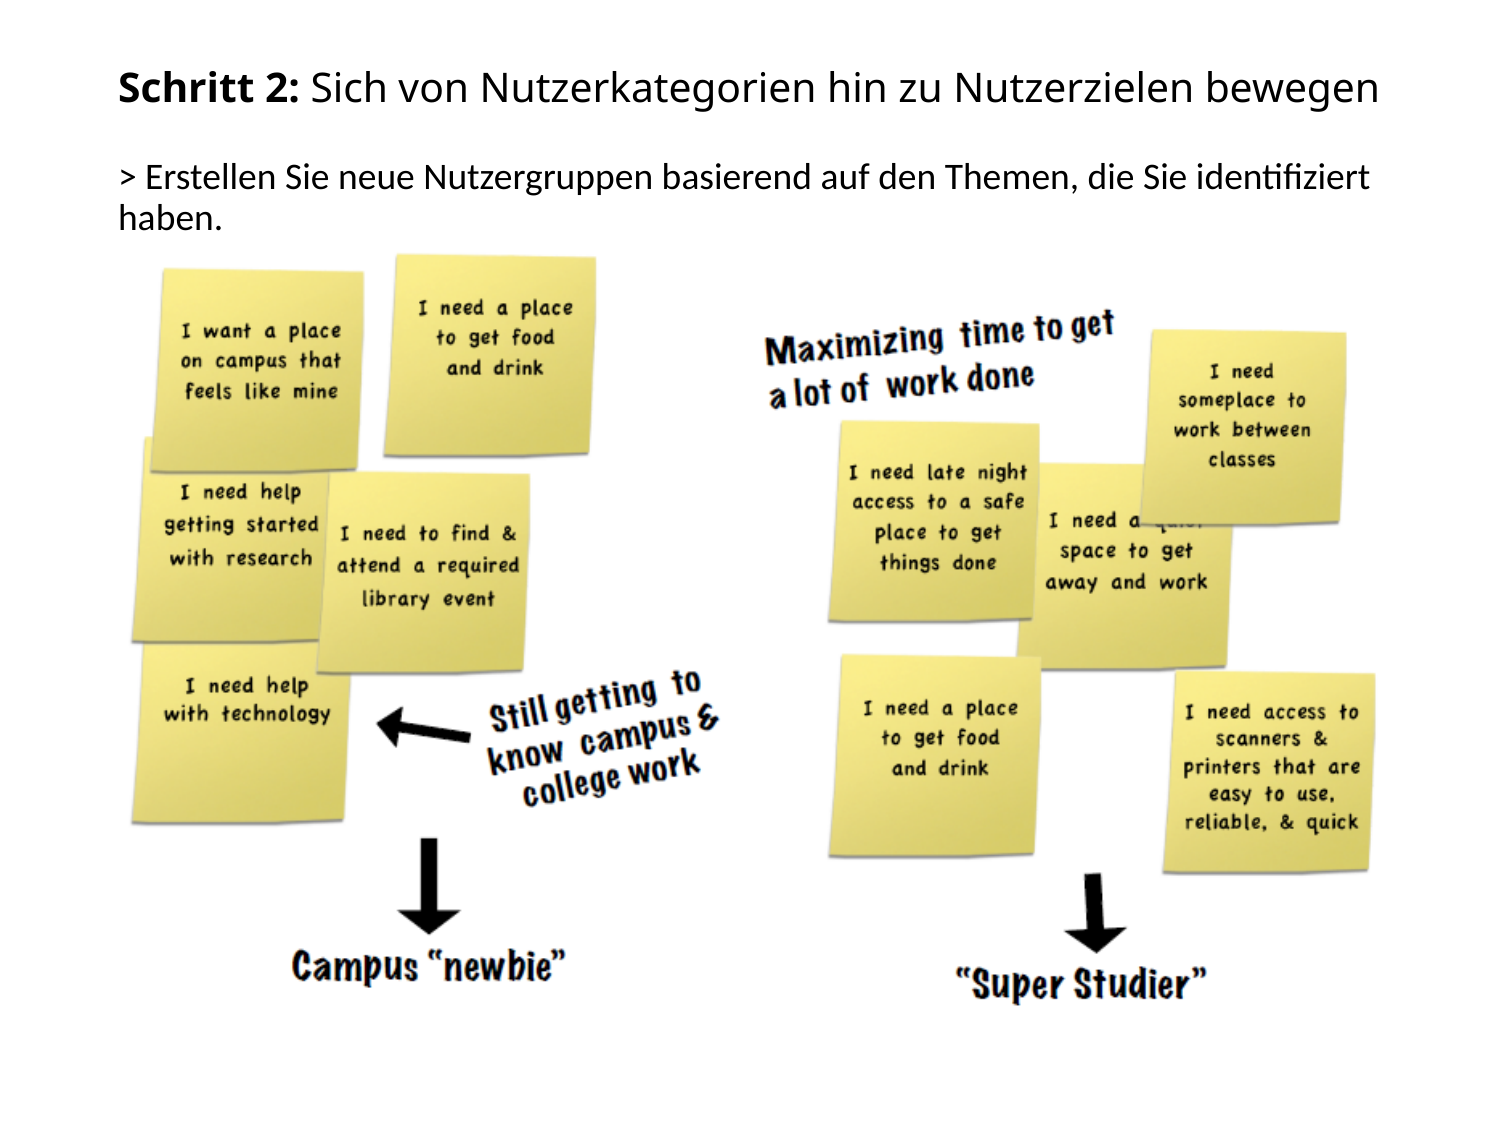

# Schritt 2: Sich von Nutzerkategorien hin zu Nutzerzielen bewegen
> Erstellen Sie neue Nutzergruppen basierend auf den Themen, die Sie identifiziert haben.